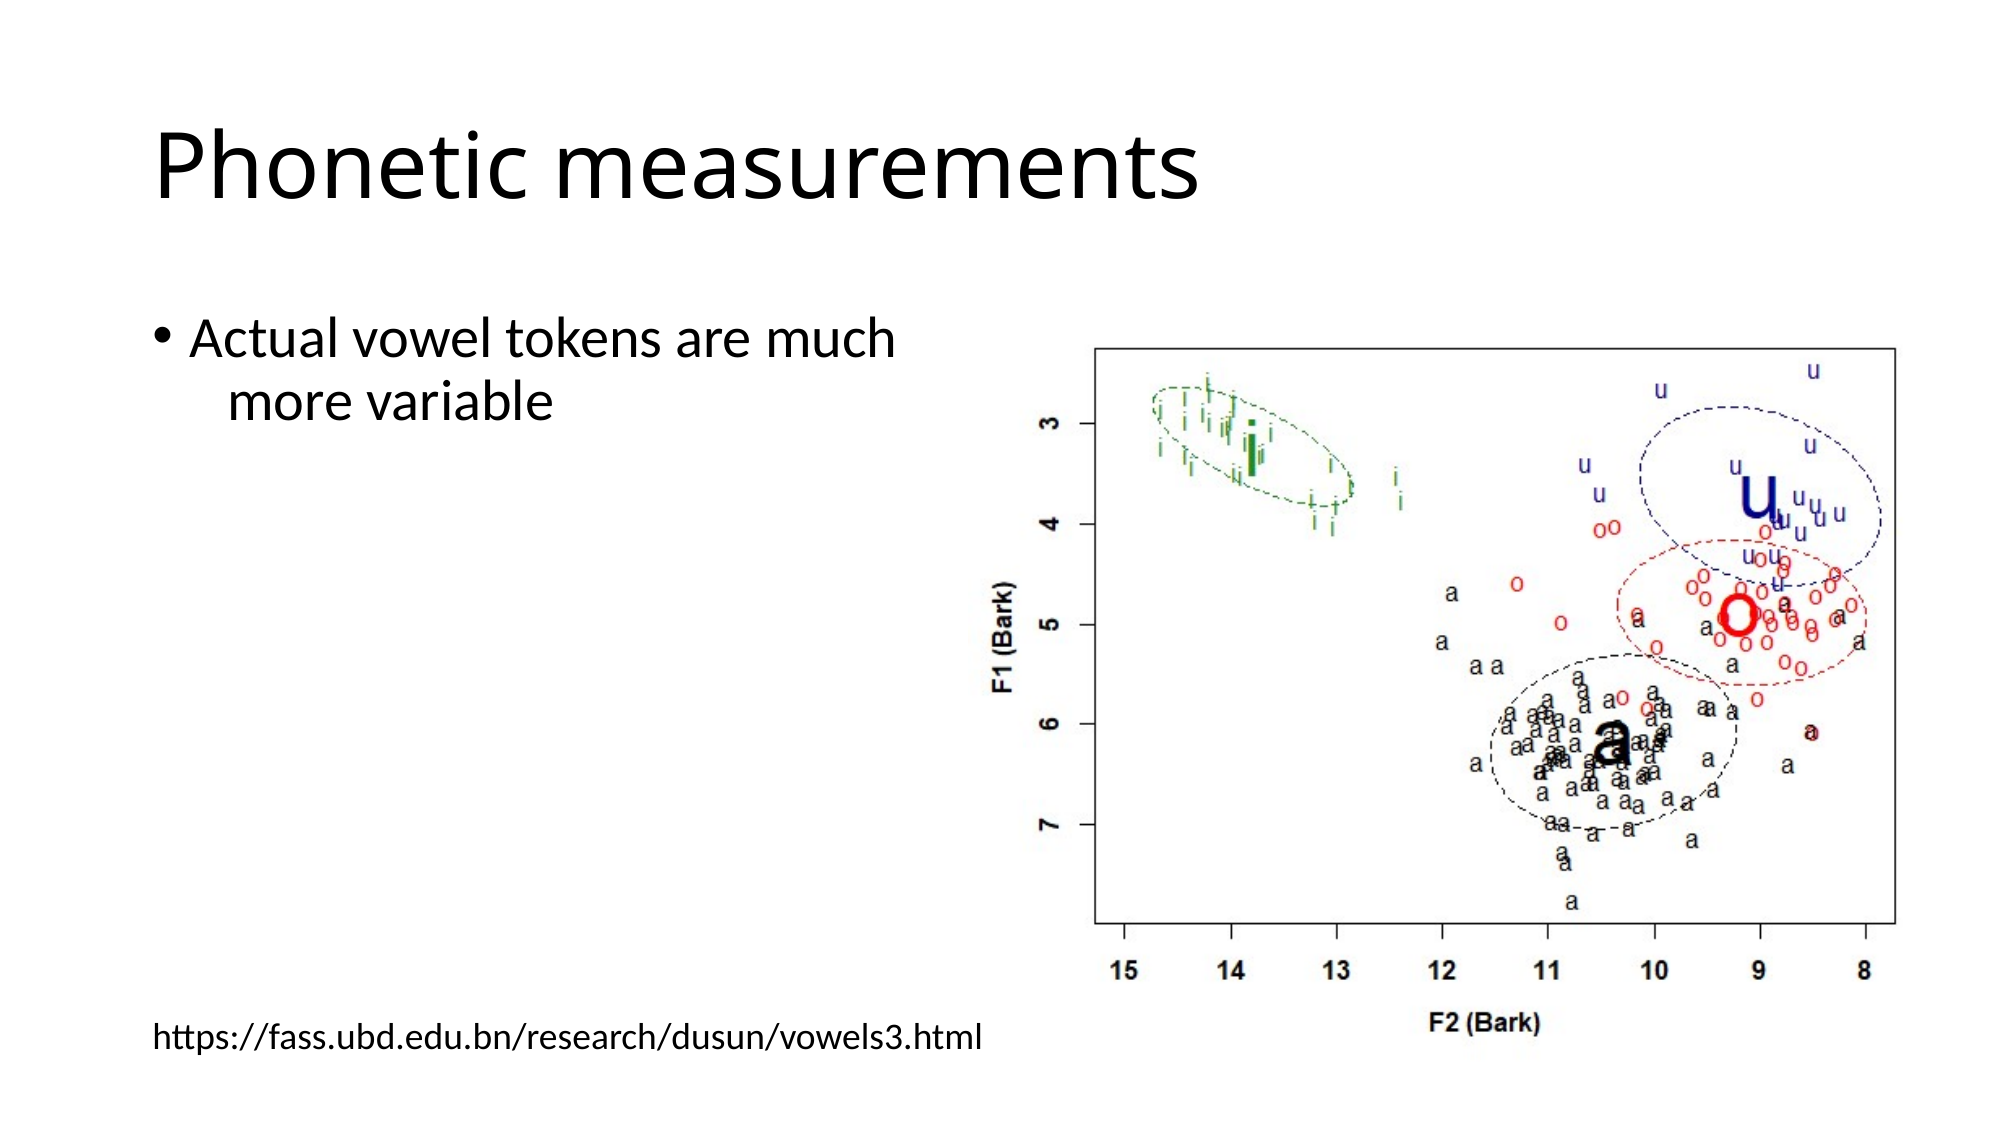

# Phonetic measurements
Actual vowel tokens are much more variable
https://fass.ubd.edu.bn/research/dusun/vowels3.html